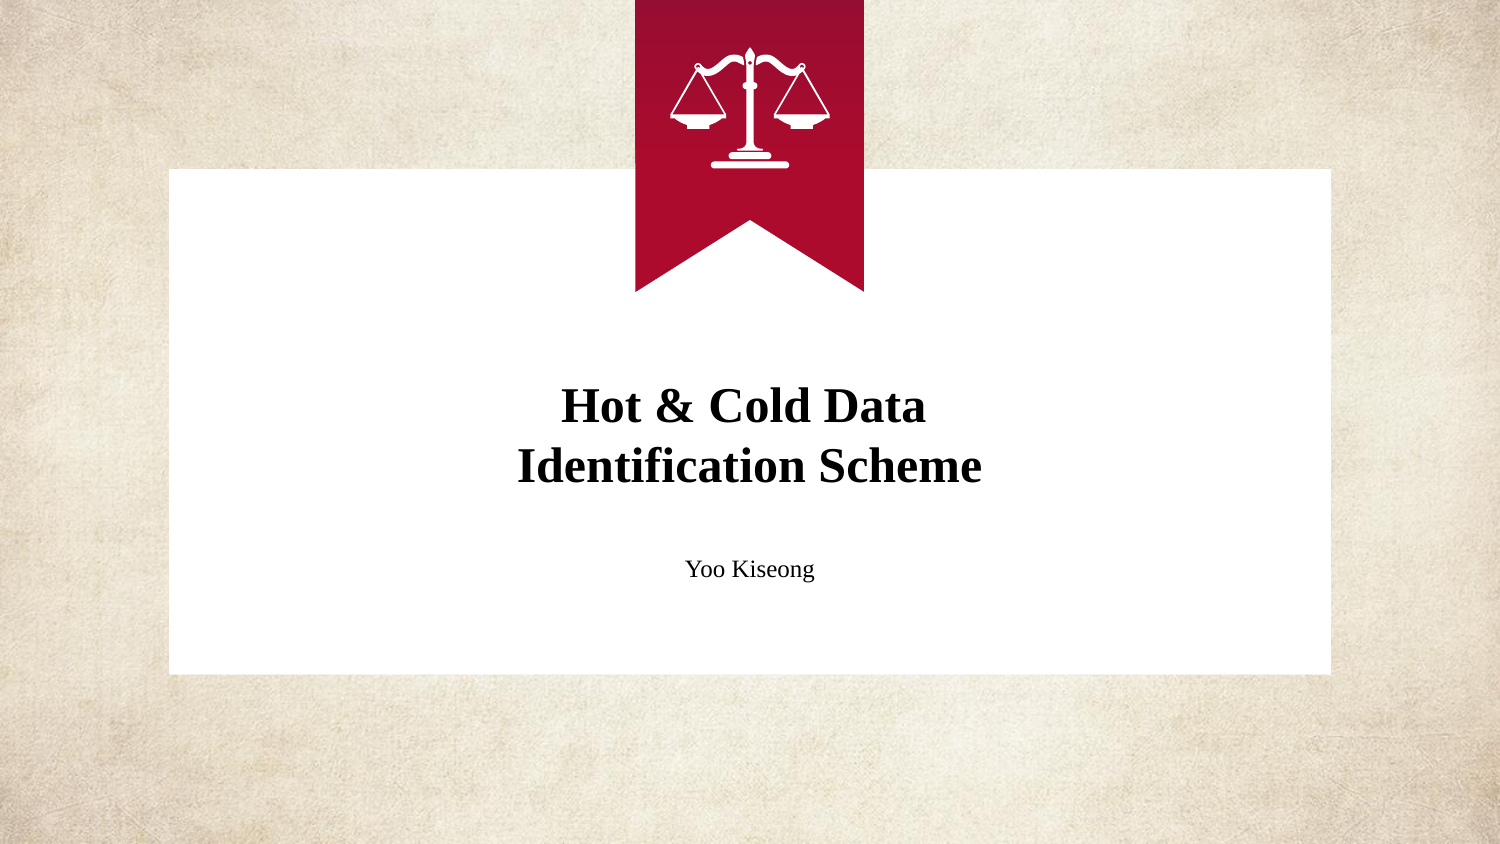

# Hot & Cold Data Identification Scheme Yoo Kiseong